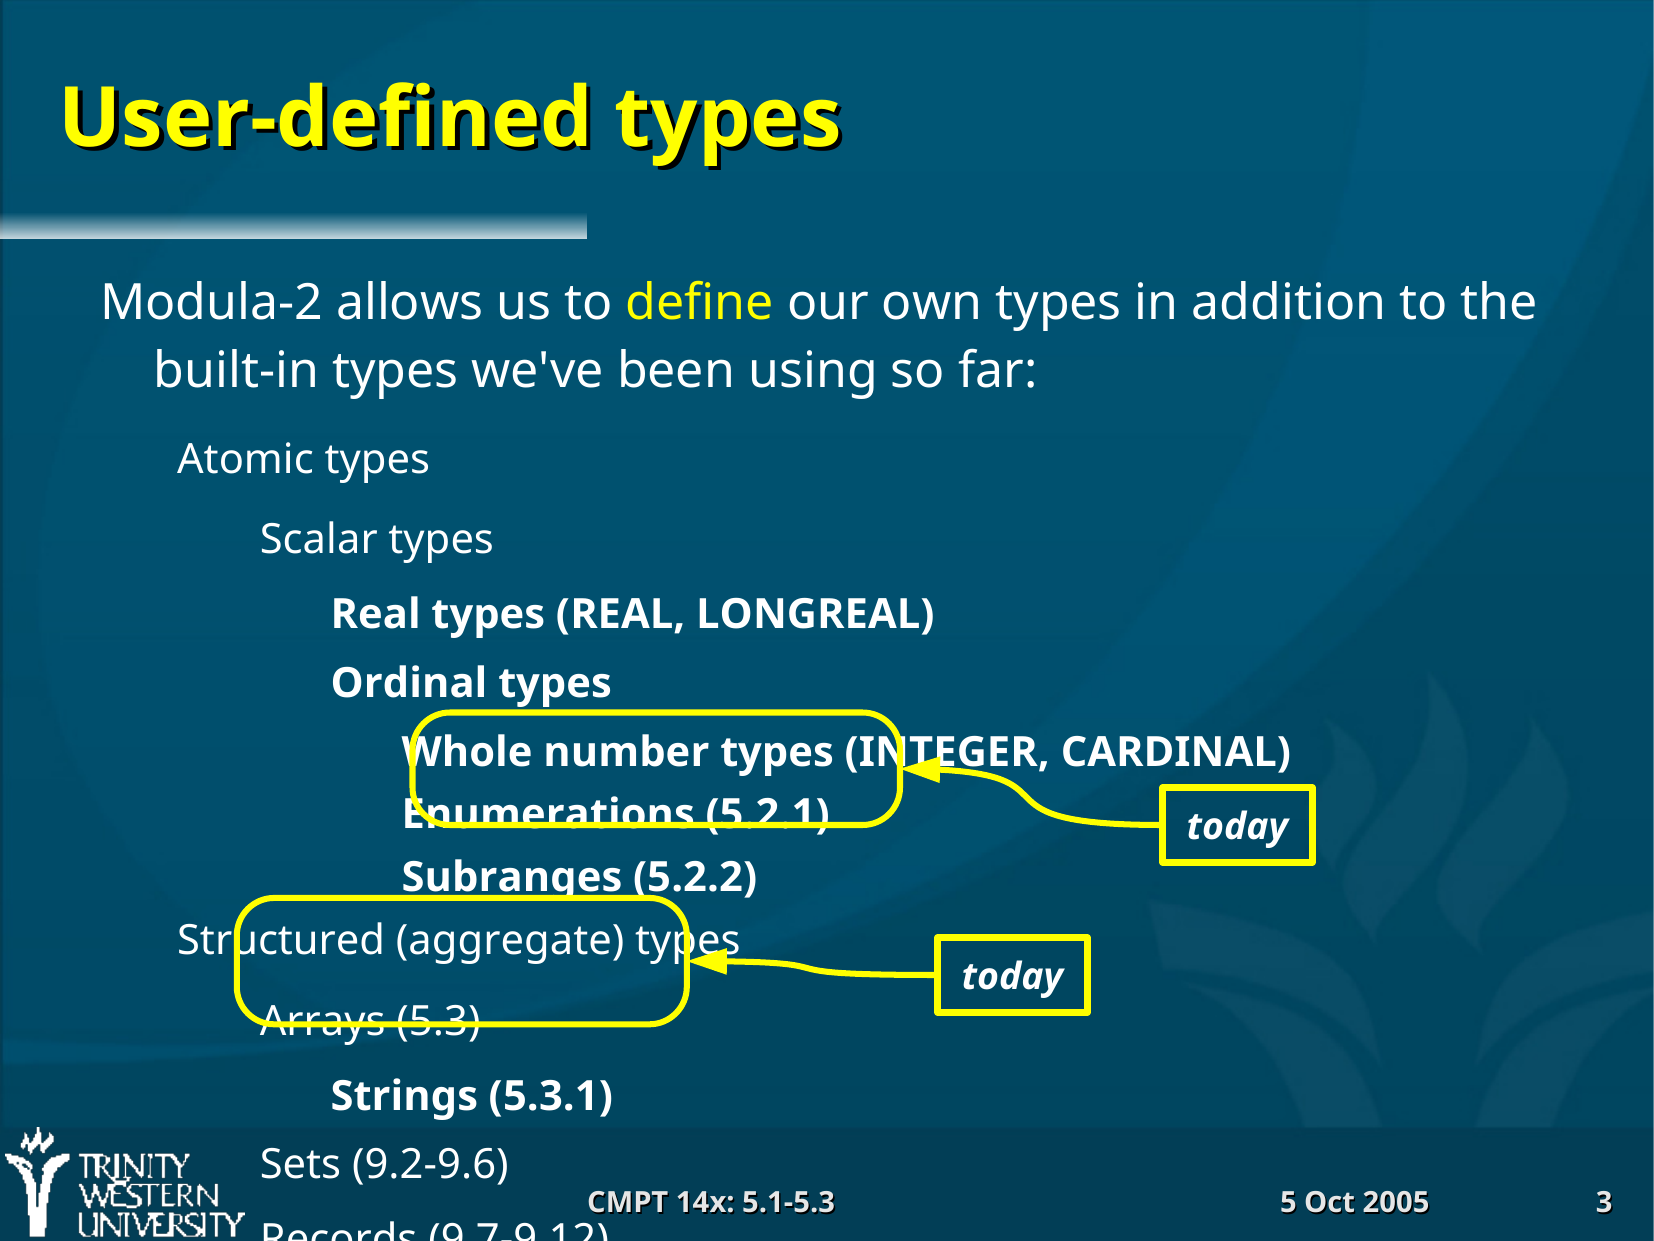

# User-defined types
Modula-2 allows us to define our own types in addition to the built-in types we've been using so far:
Atomic types
Scalar types
Real types (REAL, LONGREAL)
Ordinal types
Whole number types (INTEGER, CARDINAL)
Enumerations (5.2.1)
Subranges (5.2.2)
Structured (aggregate) types
Arrays (5.3)
Strings (5.3.1)
Sets (9.2-9.6)
Records (9.7-9.12)
today
today
CMPT 14x: 5.1-5.3
5 Oct 2005
3